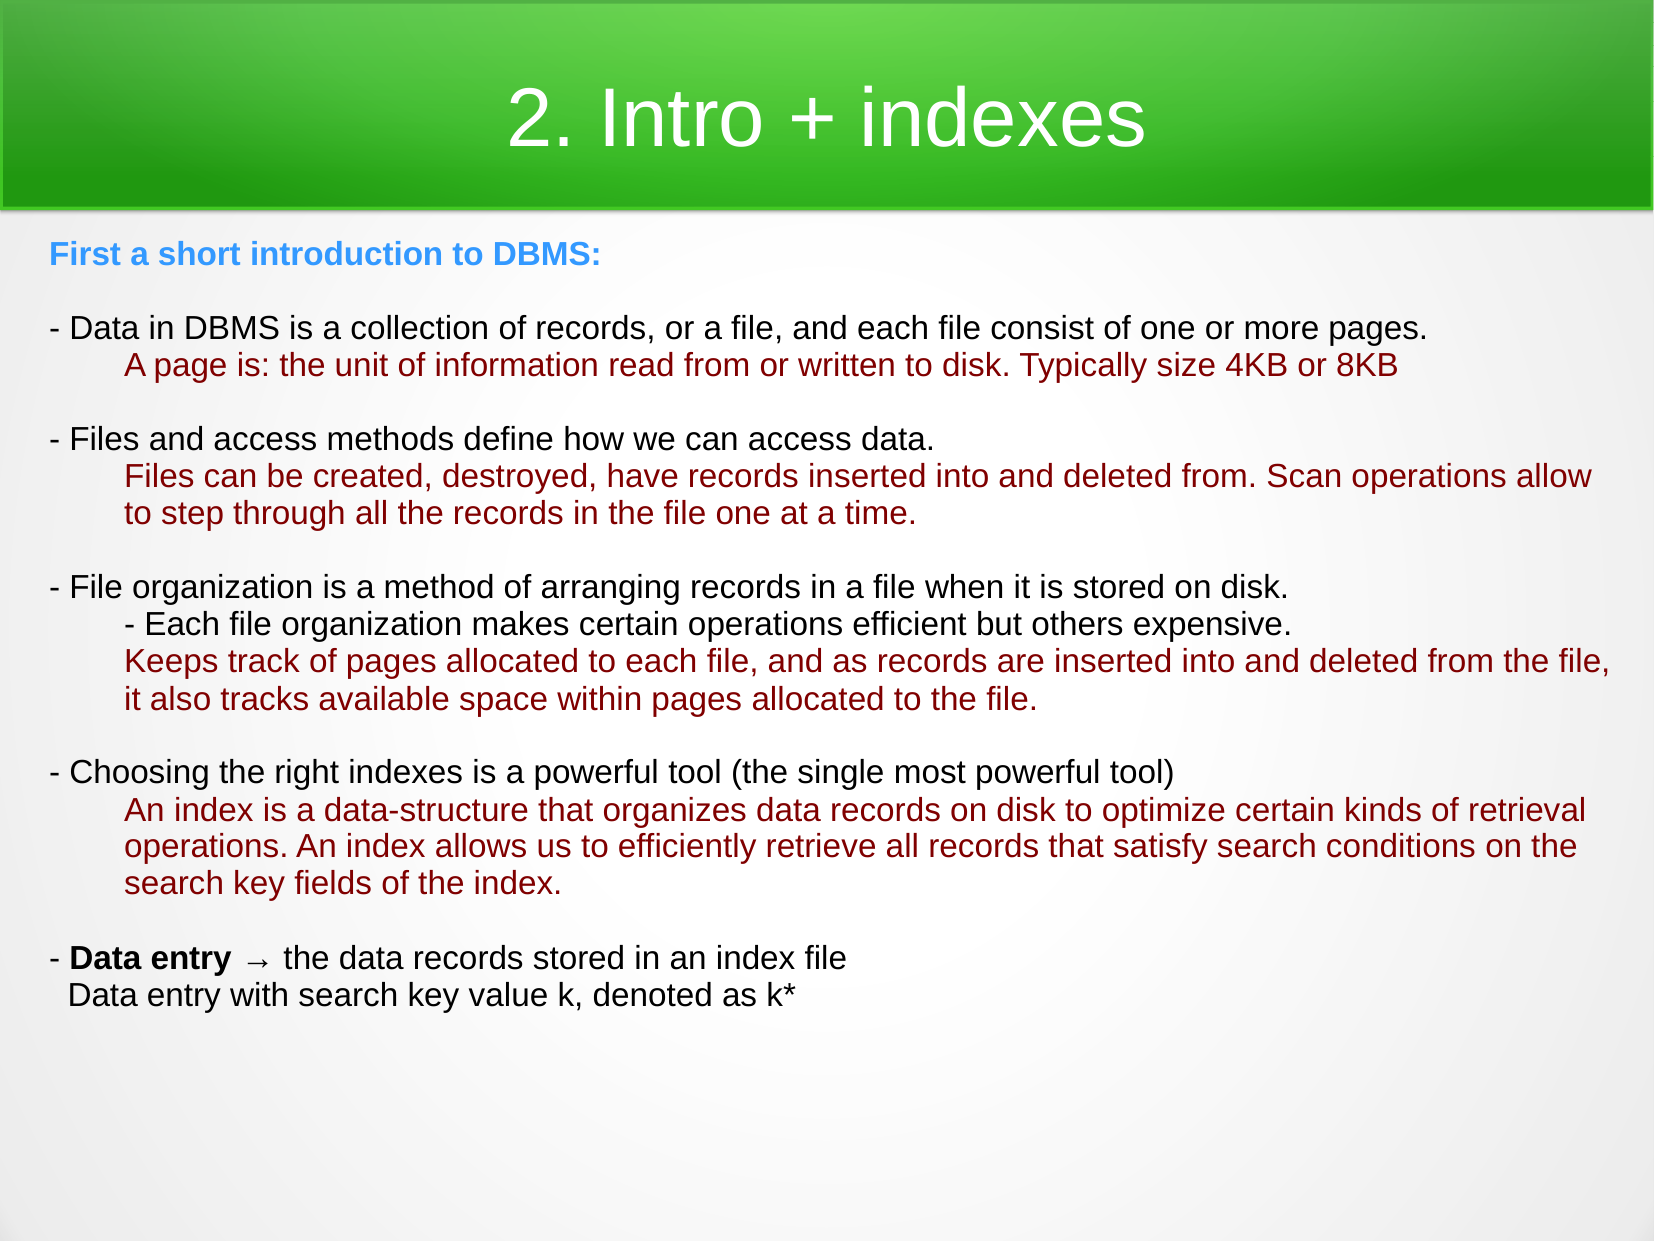

# 2. Intro + indexes
First a short introduction to DBMS:
- Data in DBMS is a collection of records, or a file, and each file consist of one or more pages.
	A page is: the unit of information read from or written to disk. Typically size 4KB or 8KB
- Files and access methods define how we can access data.
	Files can be created, destroyed, have records inserted into and deleted from. Scan operations allow 	to step through all the records in the file one at a time.
- File organization is a method of arranging records in a file when it is stored on disk.
	- Each file organization makes certain operations efficient but others expensive.
	Keeps track of pages allocated to each file, and as records are inserted into and deleted from the file, 	it also tracks available space within pages allocated to the file.
- Choosing the right indexes is a powerful tool (the single most powerful tool)
	An index is a data-structure that organizes data records on disk to optimize certain kinds of retrieval 	operations. An index allows us to efficiently retrieve all records that satisfy search conditions on the 	search key fields of the index.
- Data entry → the data records stored in an index file
 Data entry with search key value k, denoted as k*